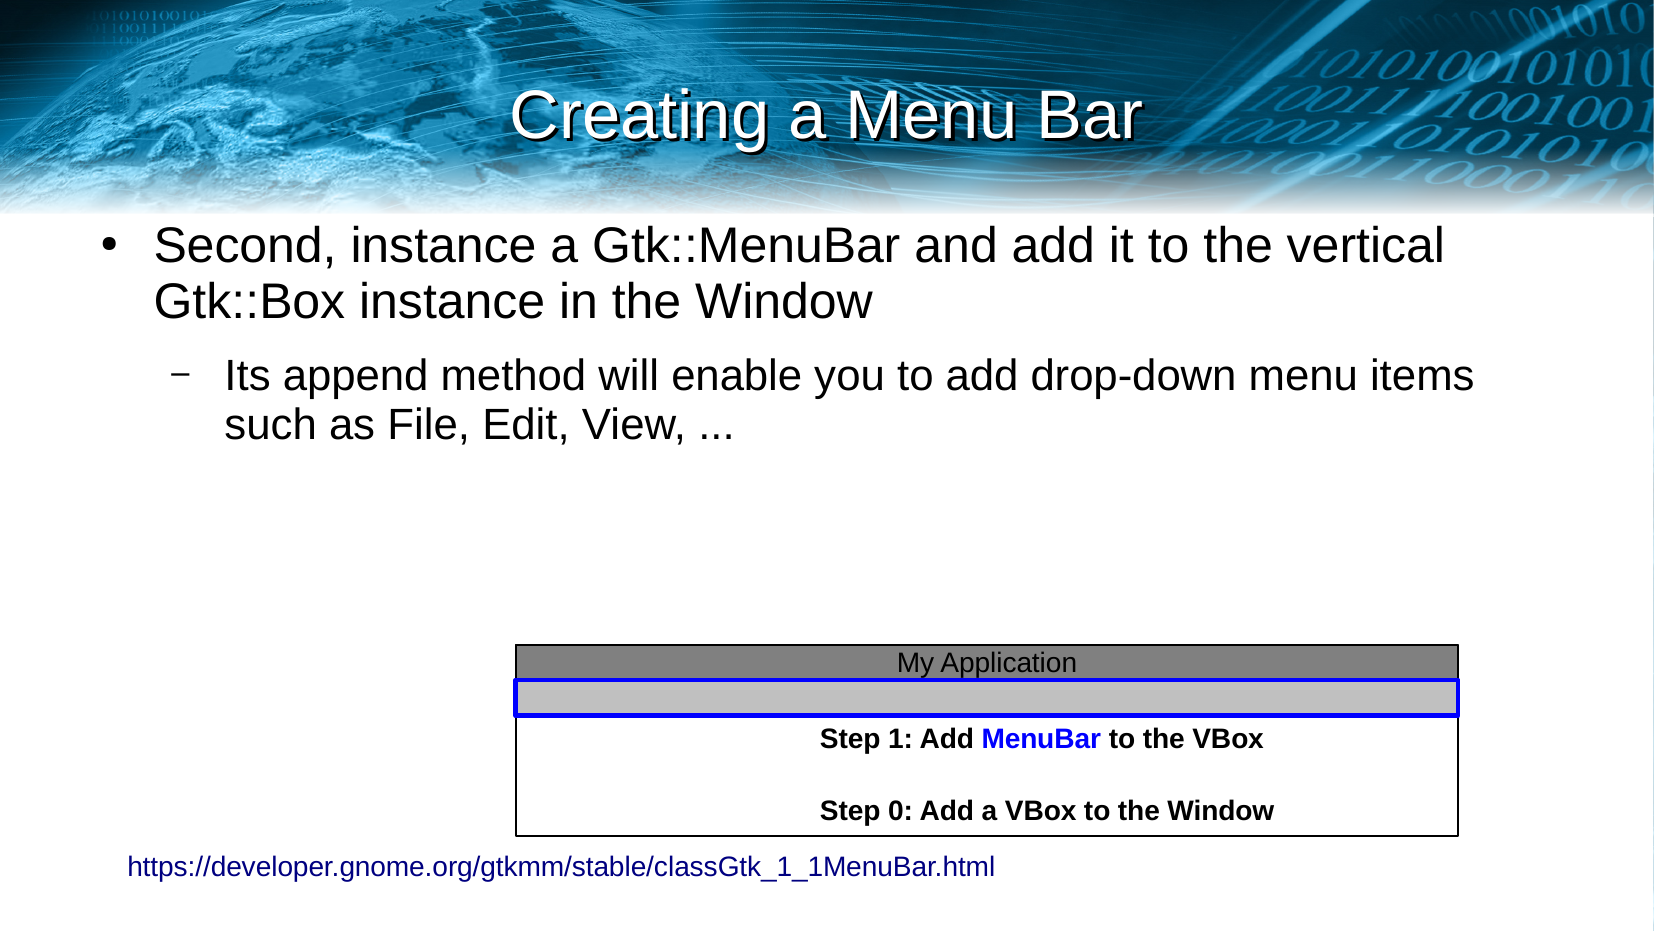

# Creating a Menu Bar
Second, instance a Gtk::MenuBar and add it to the vertical Gtk::Box instance in the Window
Its append method will enable you to add drop-down menu items such as File, Edit, View, ...
My Application
Step 1: Add MenuBar to the VBox
Step 0: Add a VBox to the Window
https://developer.gnome.org/gtkmm/stable/classGtk_1_1MenuBar.html